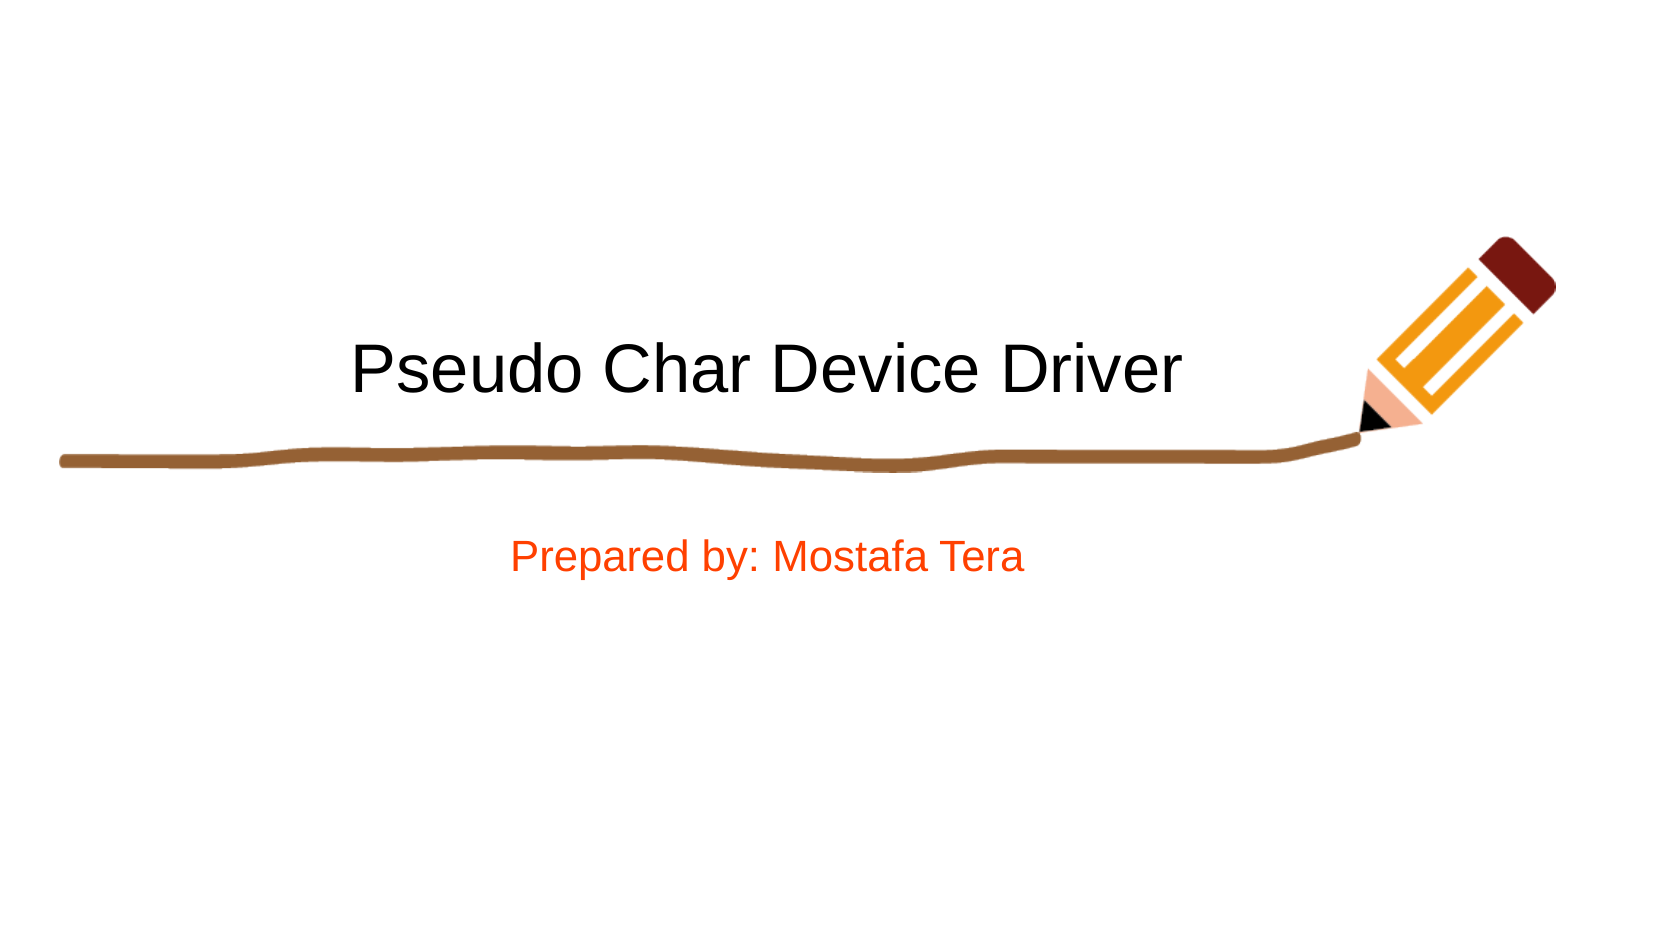

# Pseudo Char Device Driver
Prepared by: Mostafa Tera